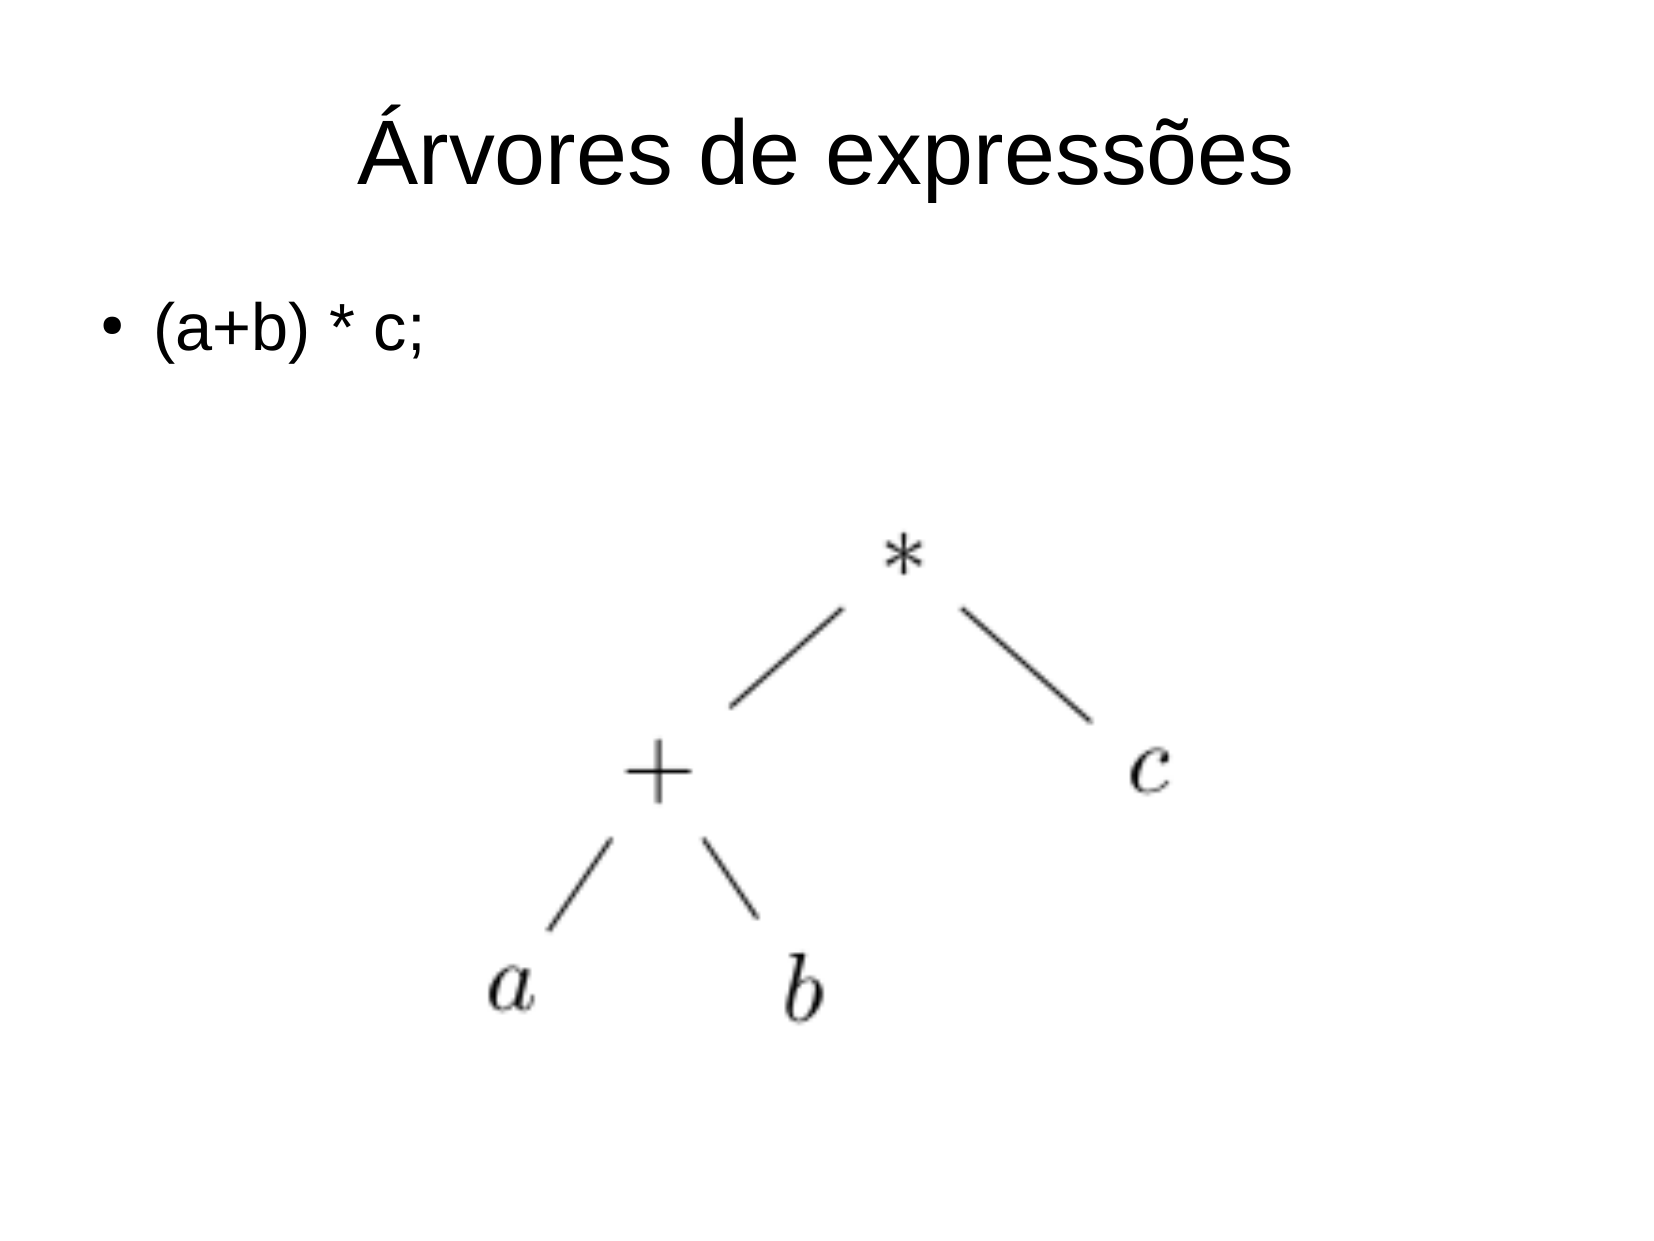

# Árvores de expressões
(a+b) * c;